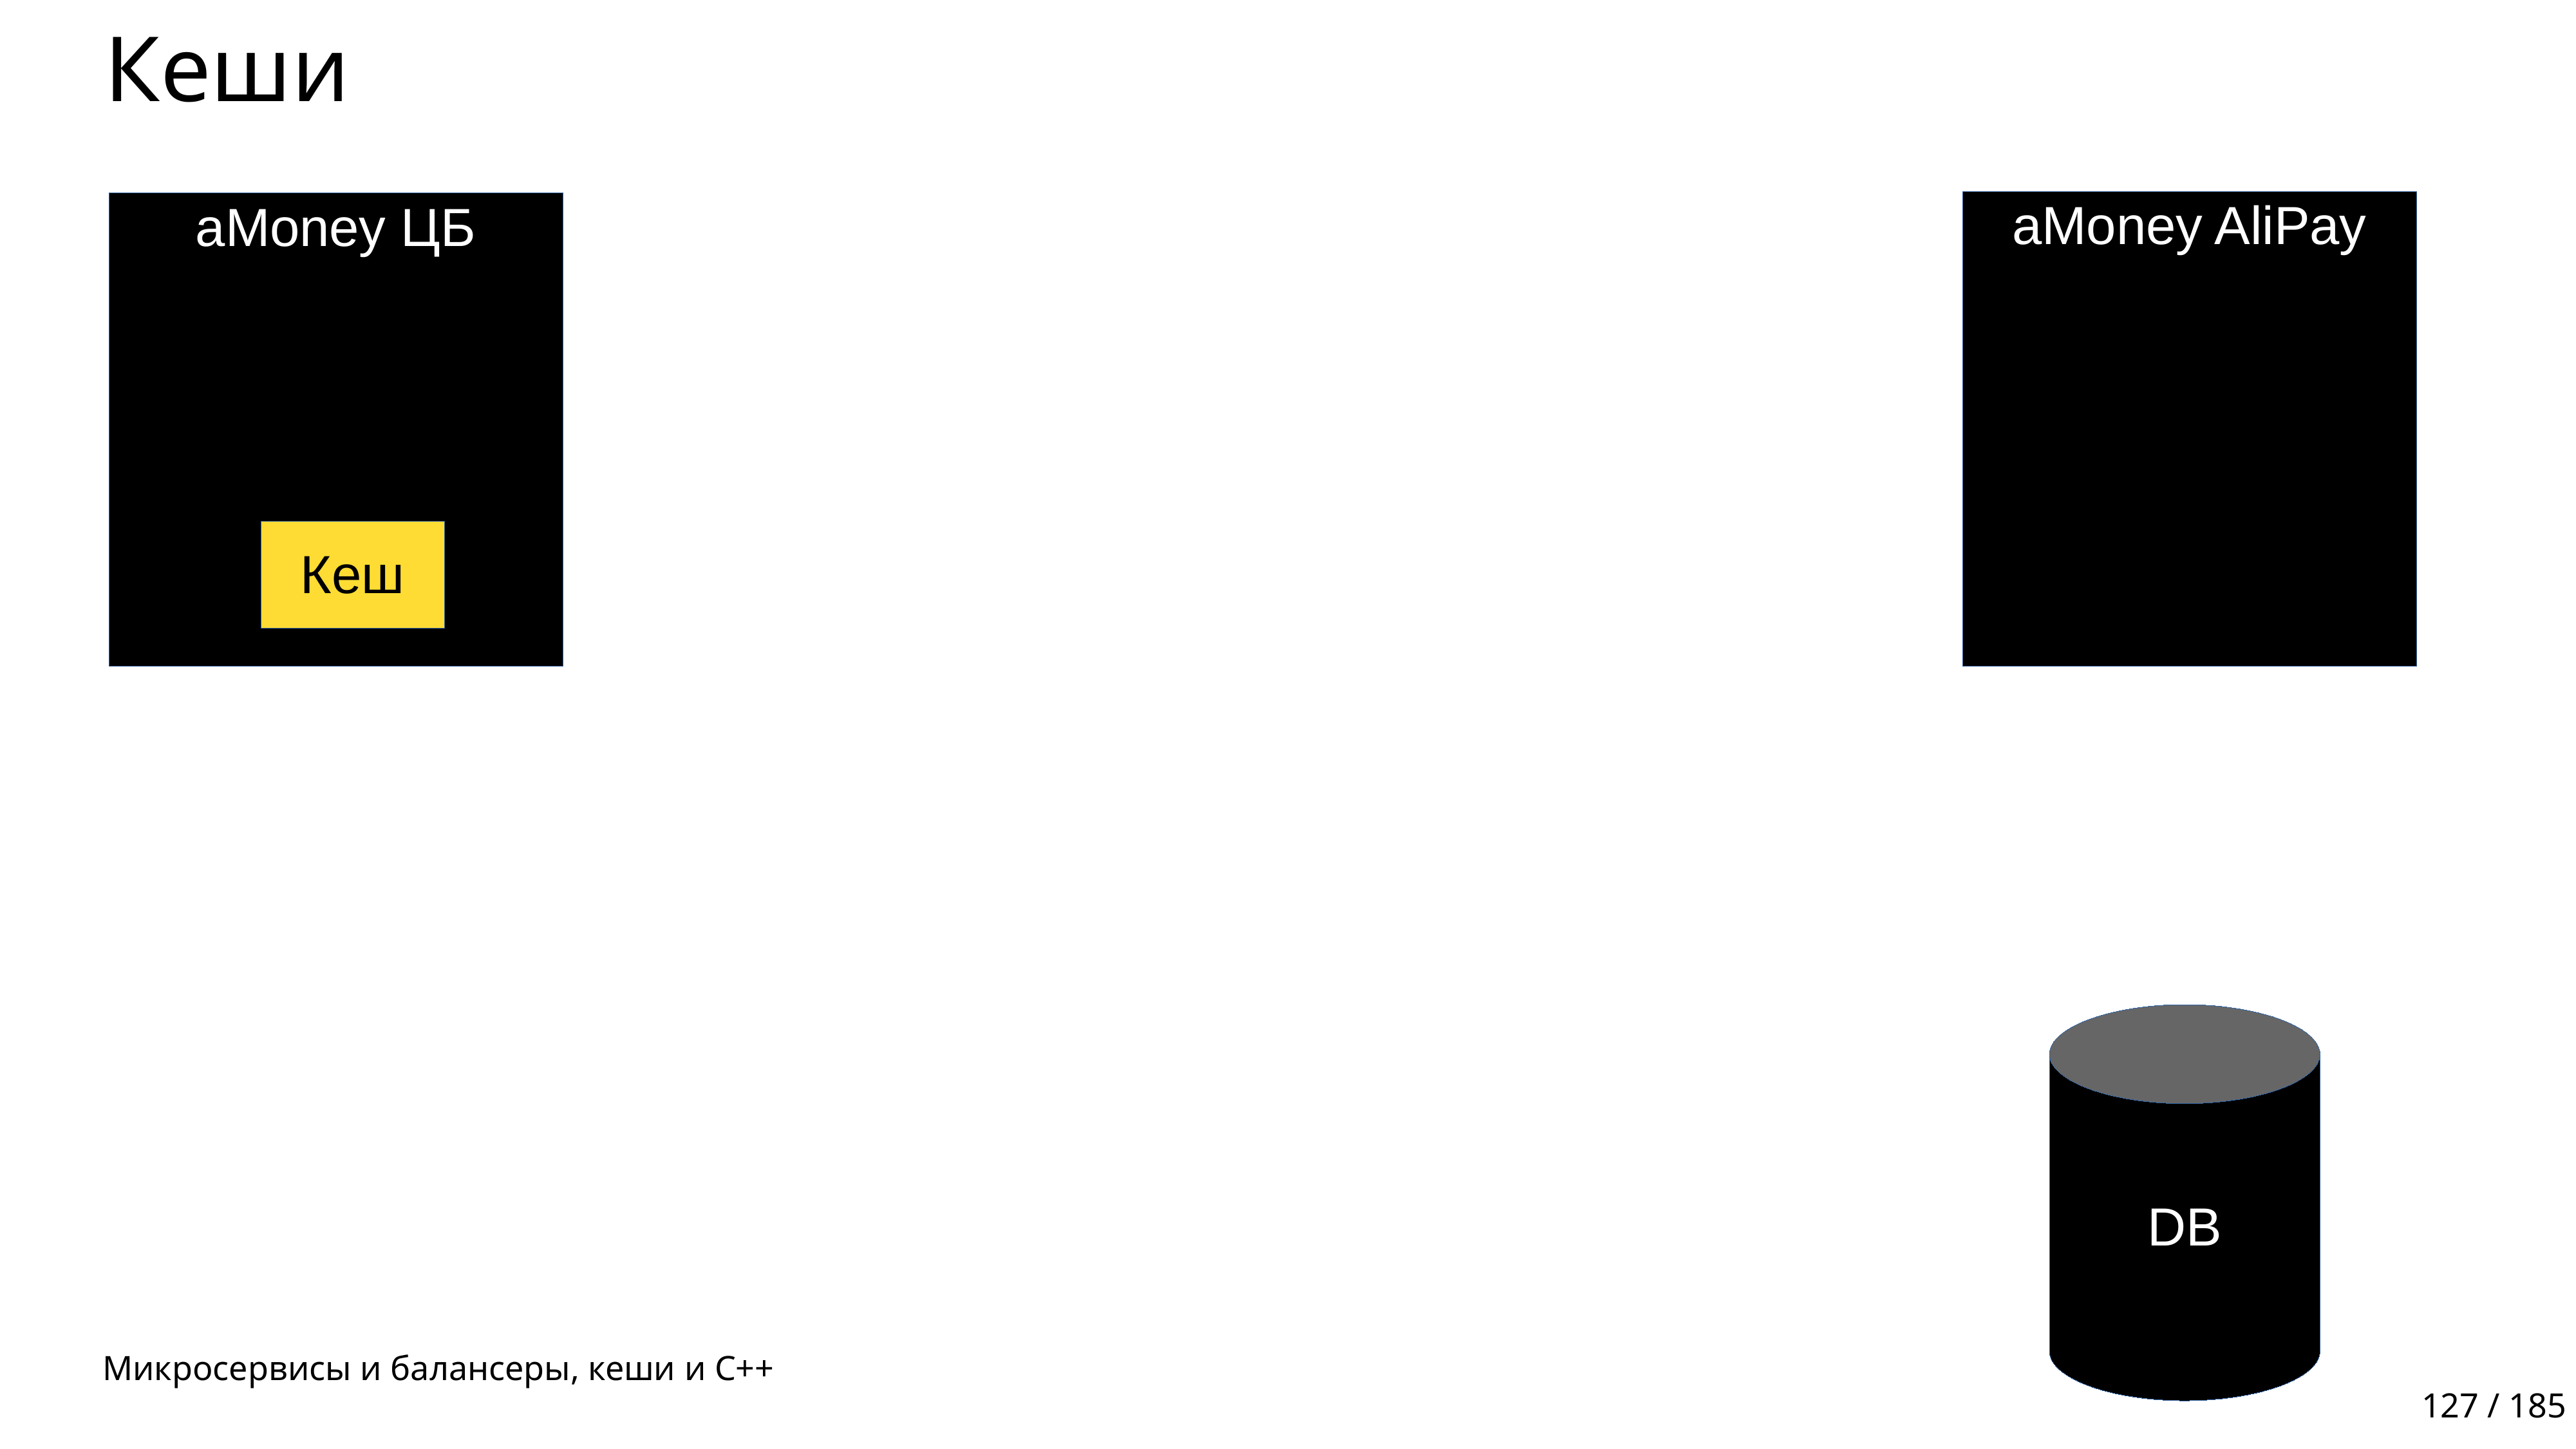

Кеши
aMoney AliPay
aMoney ЦБ
Кеш
DB
# Микросервисы и балансеры, кеши и C++